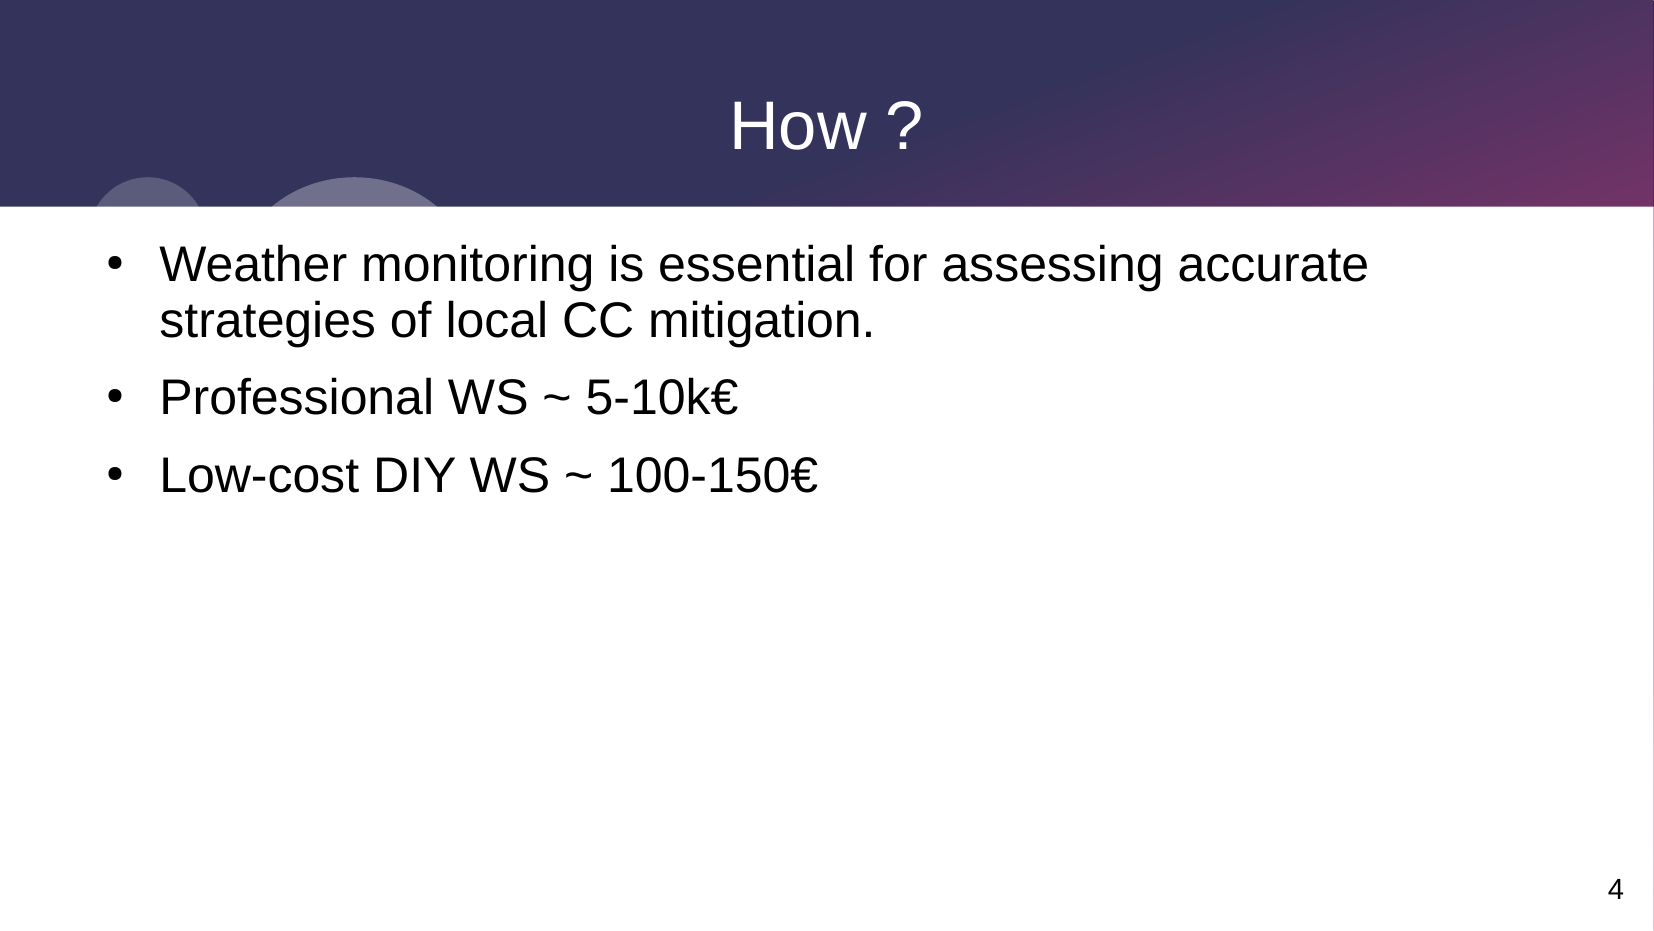

# How ?
Weather monitoring is essential for assessing accurate strategies of local CC mitigation.
Professional WS ~ 5-10k€
Low-cost DIY WS ~ 100-150€